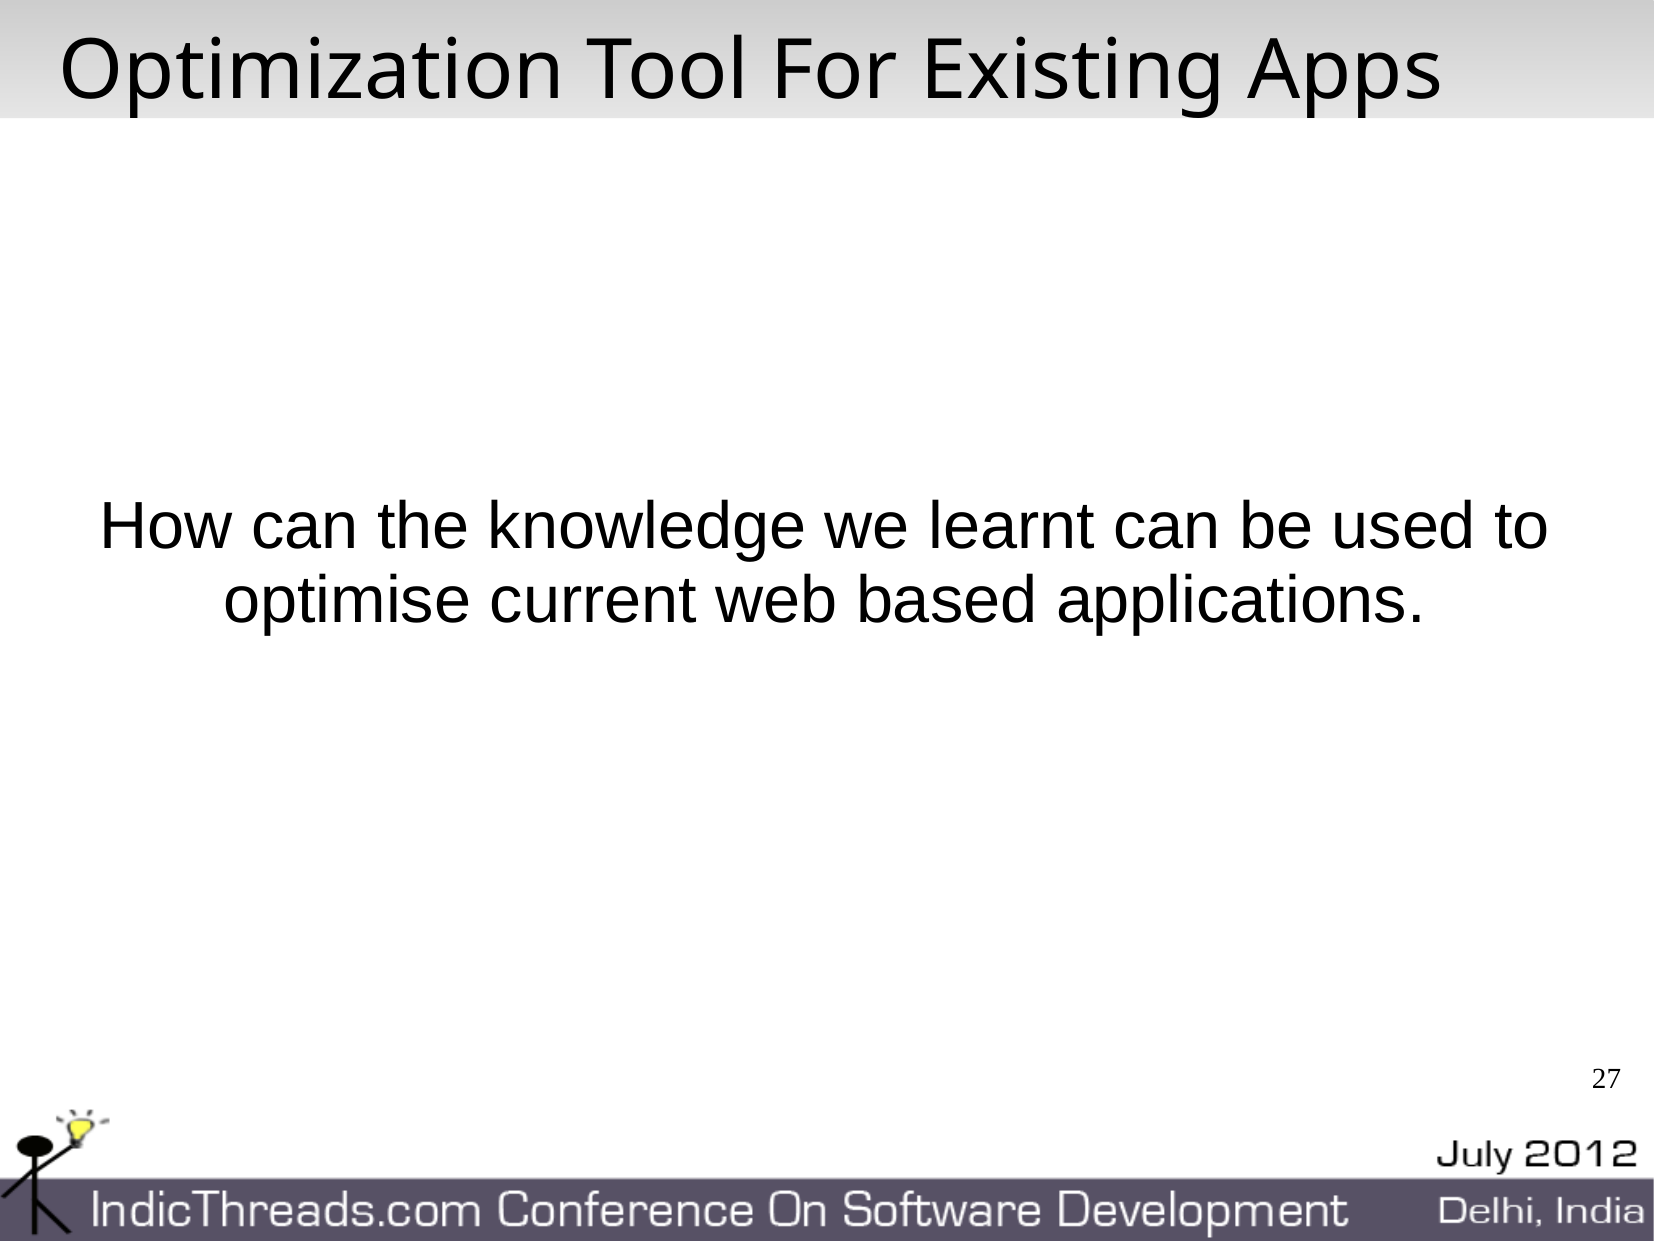

# Optimization Tool For Existing Apps
How can the knowledge we learnt can be used to optimise current web based applications.
27